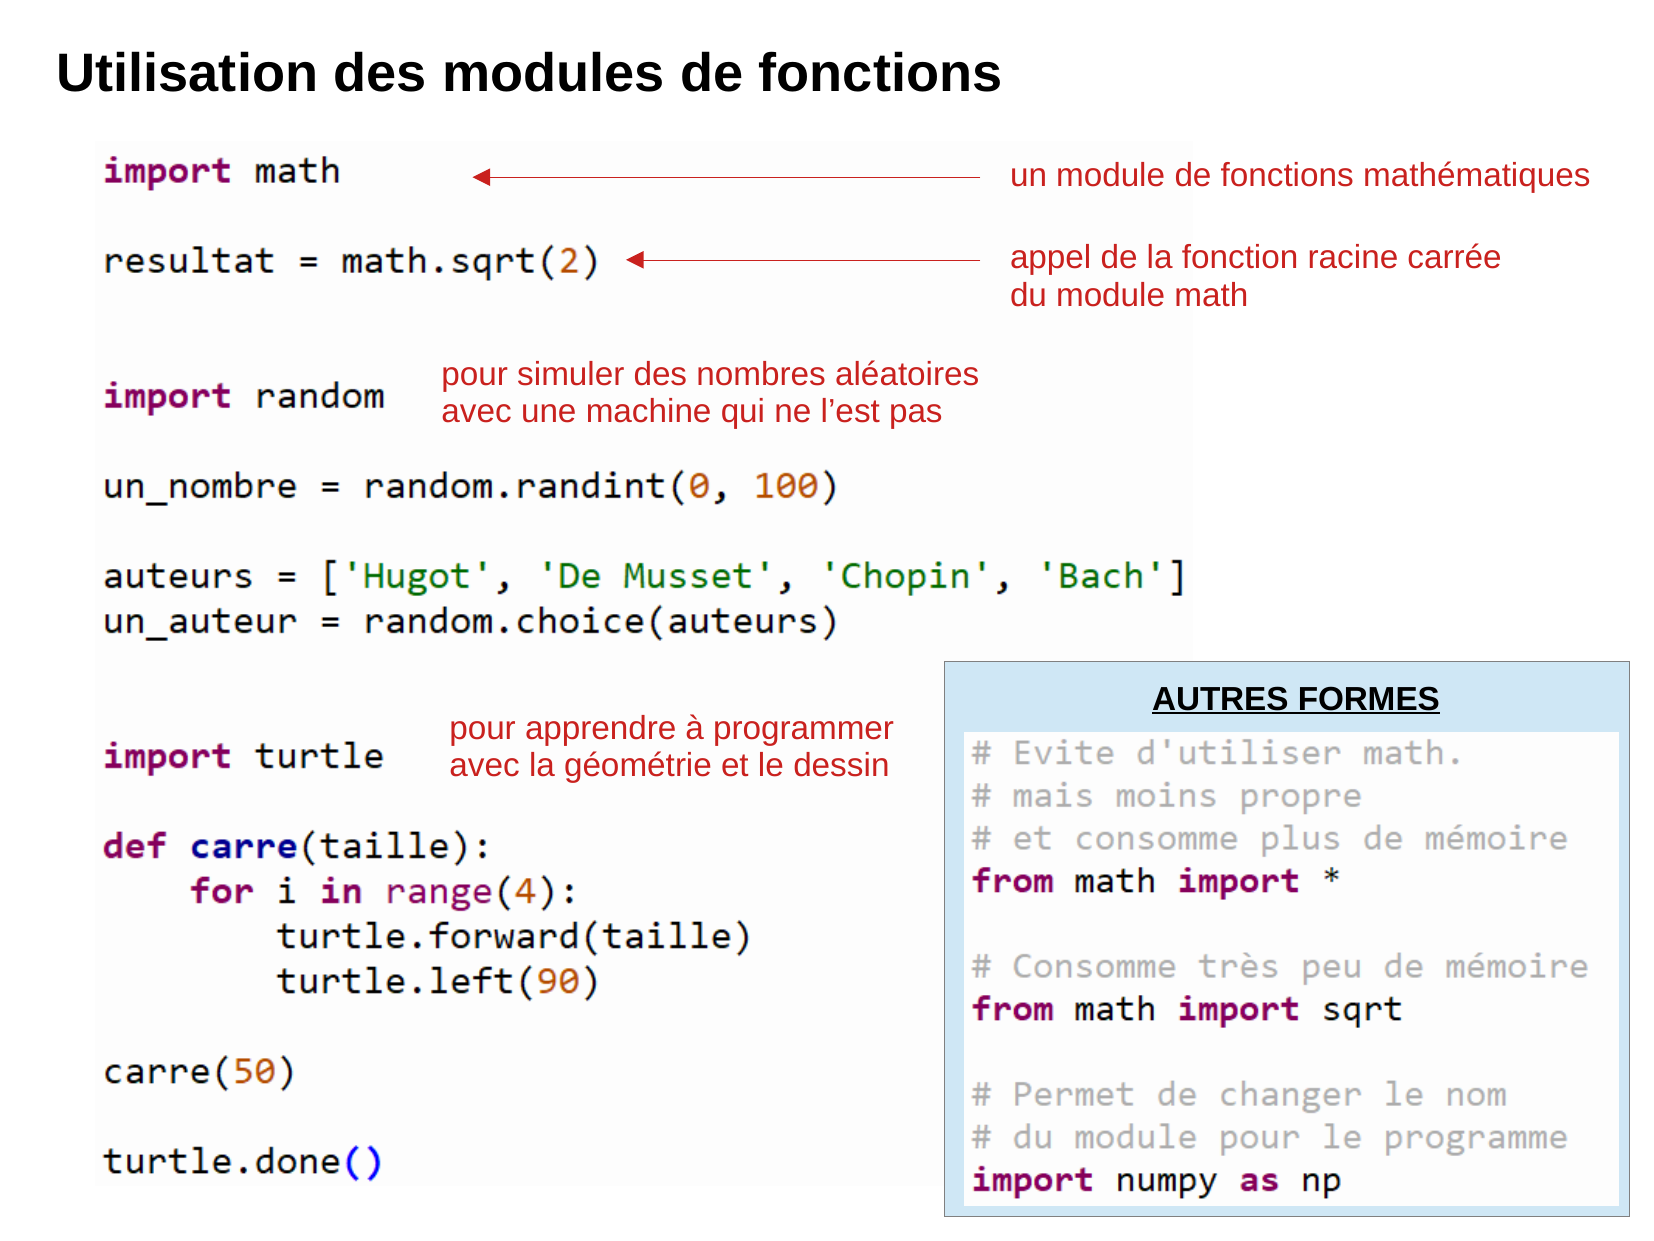

Utilisation des modules de fonctions
un module de fonctions mathématiques
appel de la fonction racine carrée
du module math
pour simuler des nombres aléatoires
avec une machine qui ne l’est pas
AUTRES FORMES
pour apprendre à programmer
avec la géométrie et le dessin